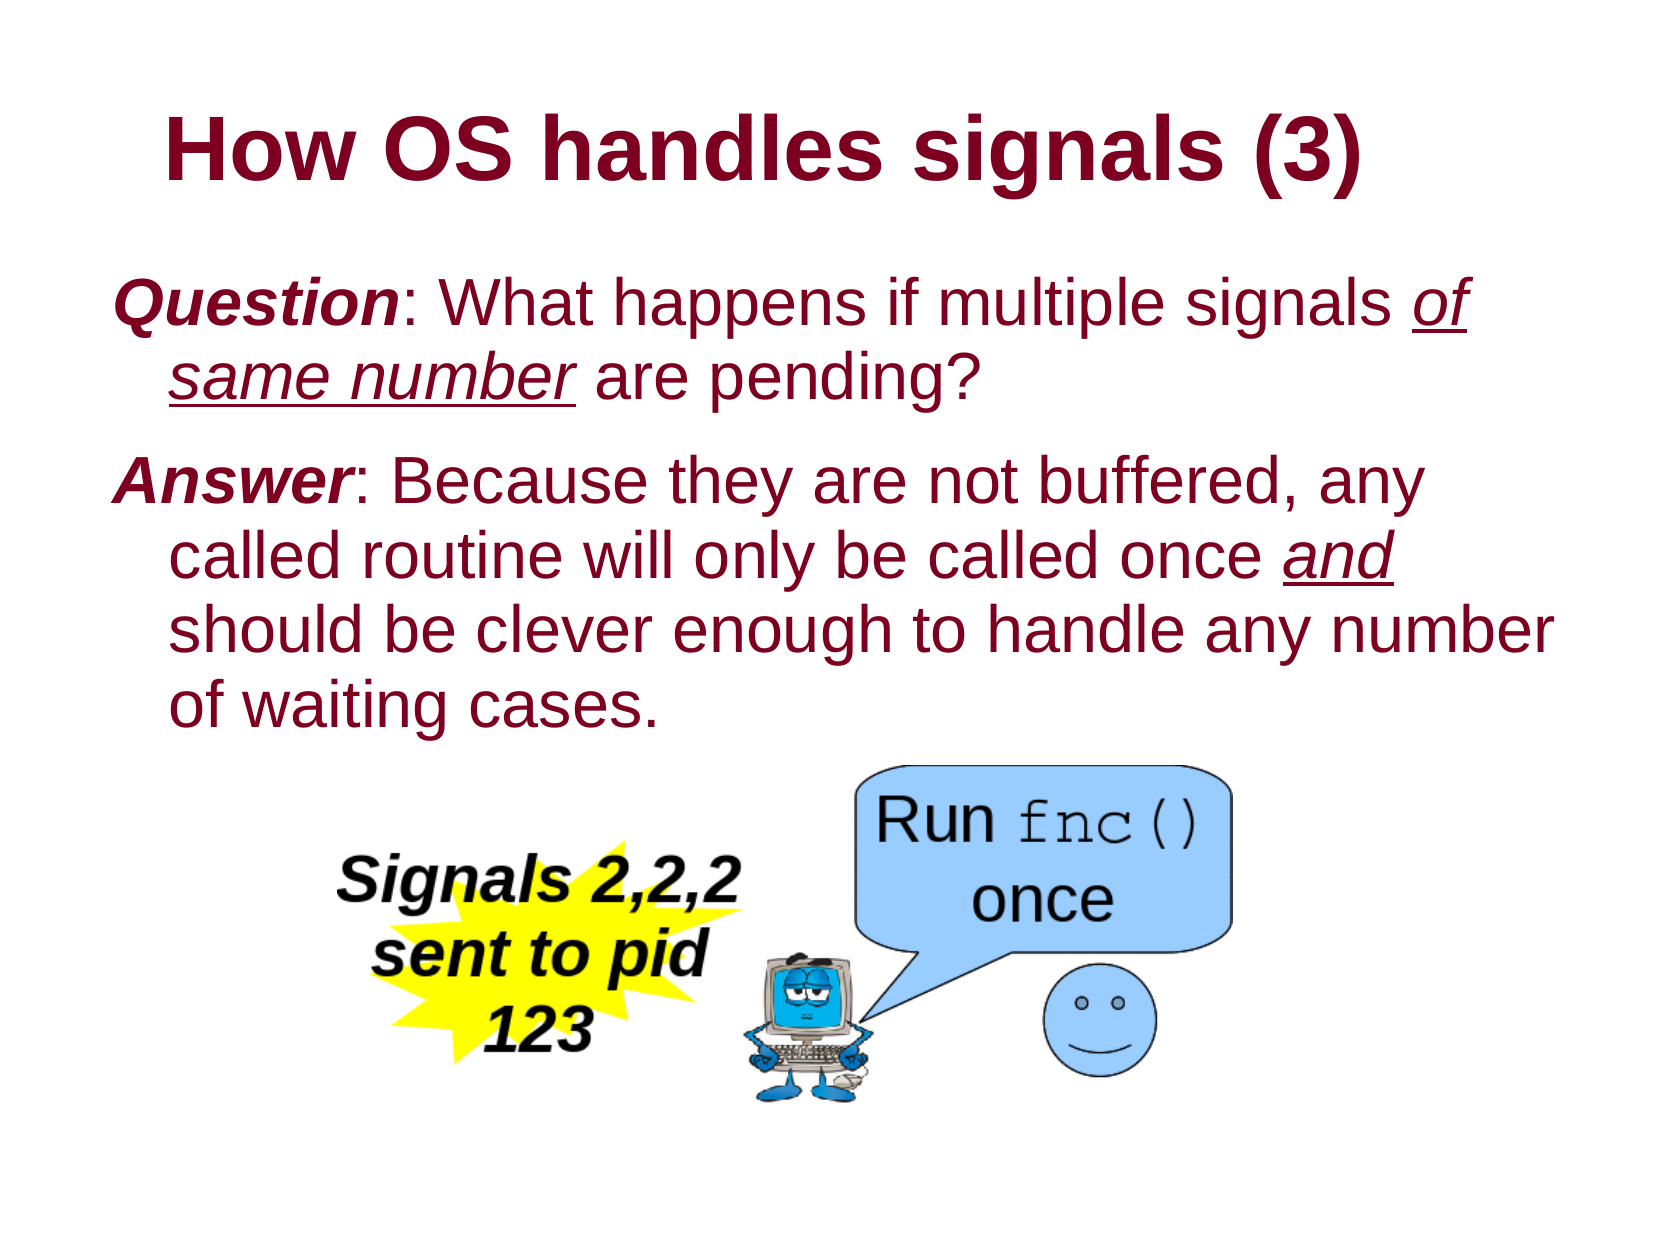

# How OS handles signals (3)
Question: What happens if multiple signals of same number are pending?
Answer: Because they are not buffered, any called routine will only be called once and should be clever enough to handle any number of waiting cases.